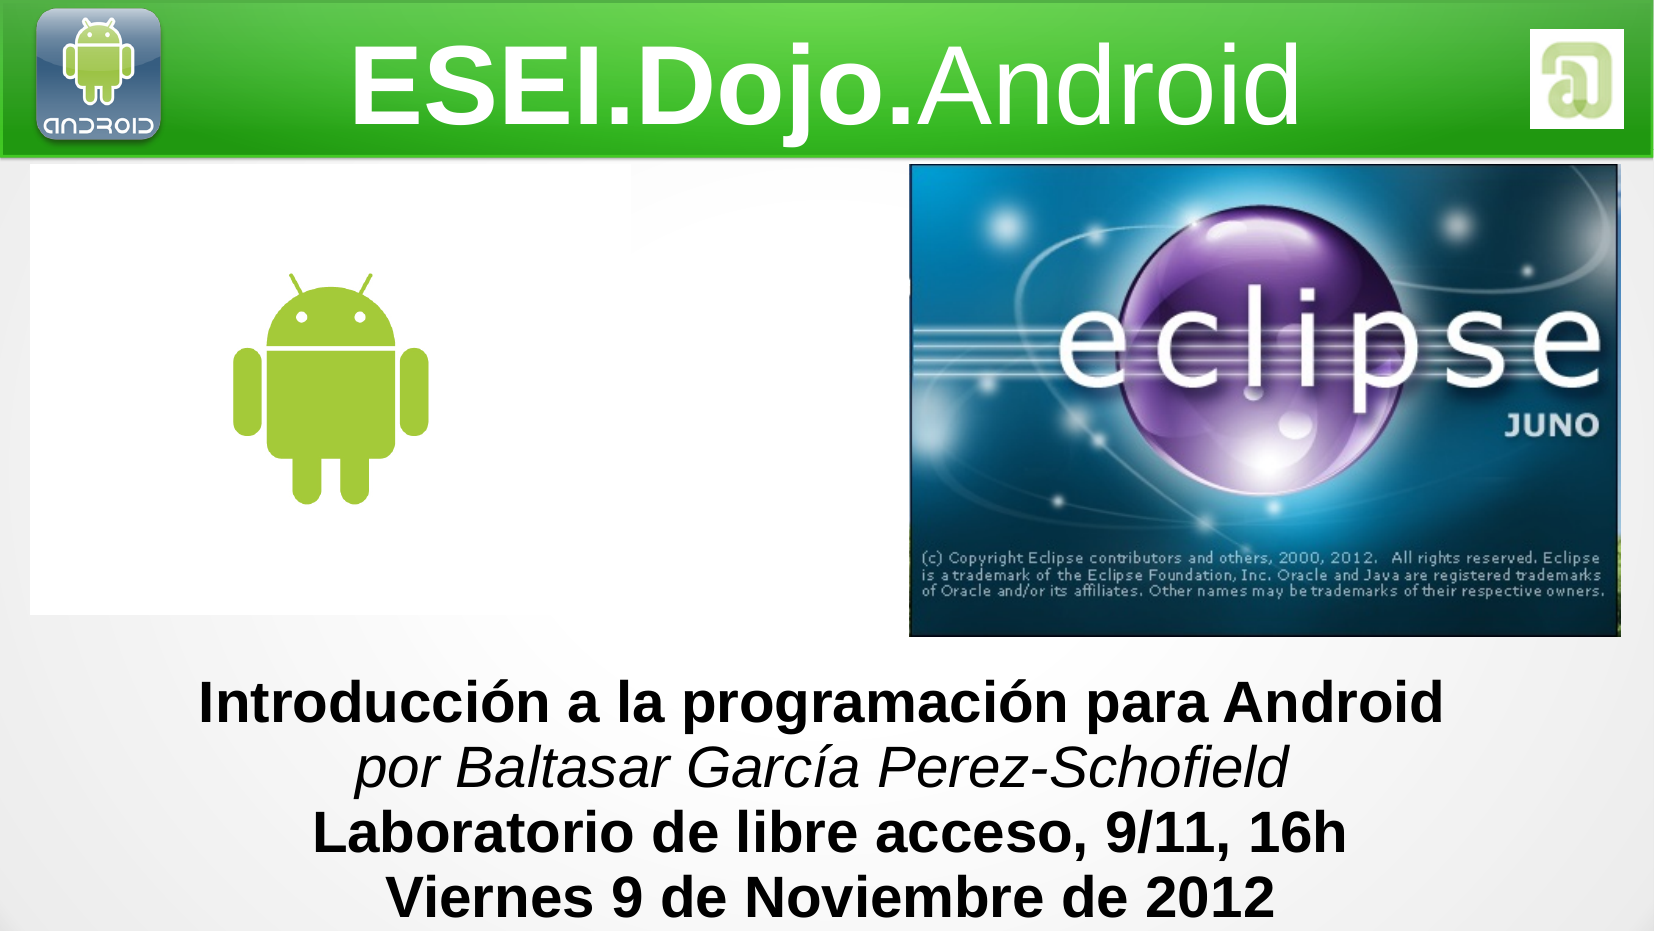

# ESEI.Dojo.Android
Introducción a la programación para Android
por Baltasar García Perez-Schofield
 Laboratorio de libre acceso, 9/11, 16h
 Viernes 9 de Noviembre de 2012